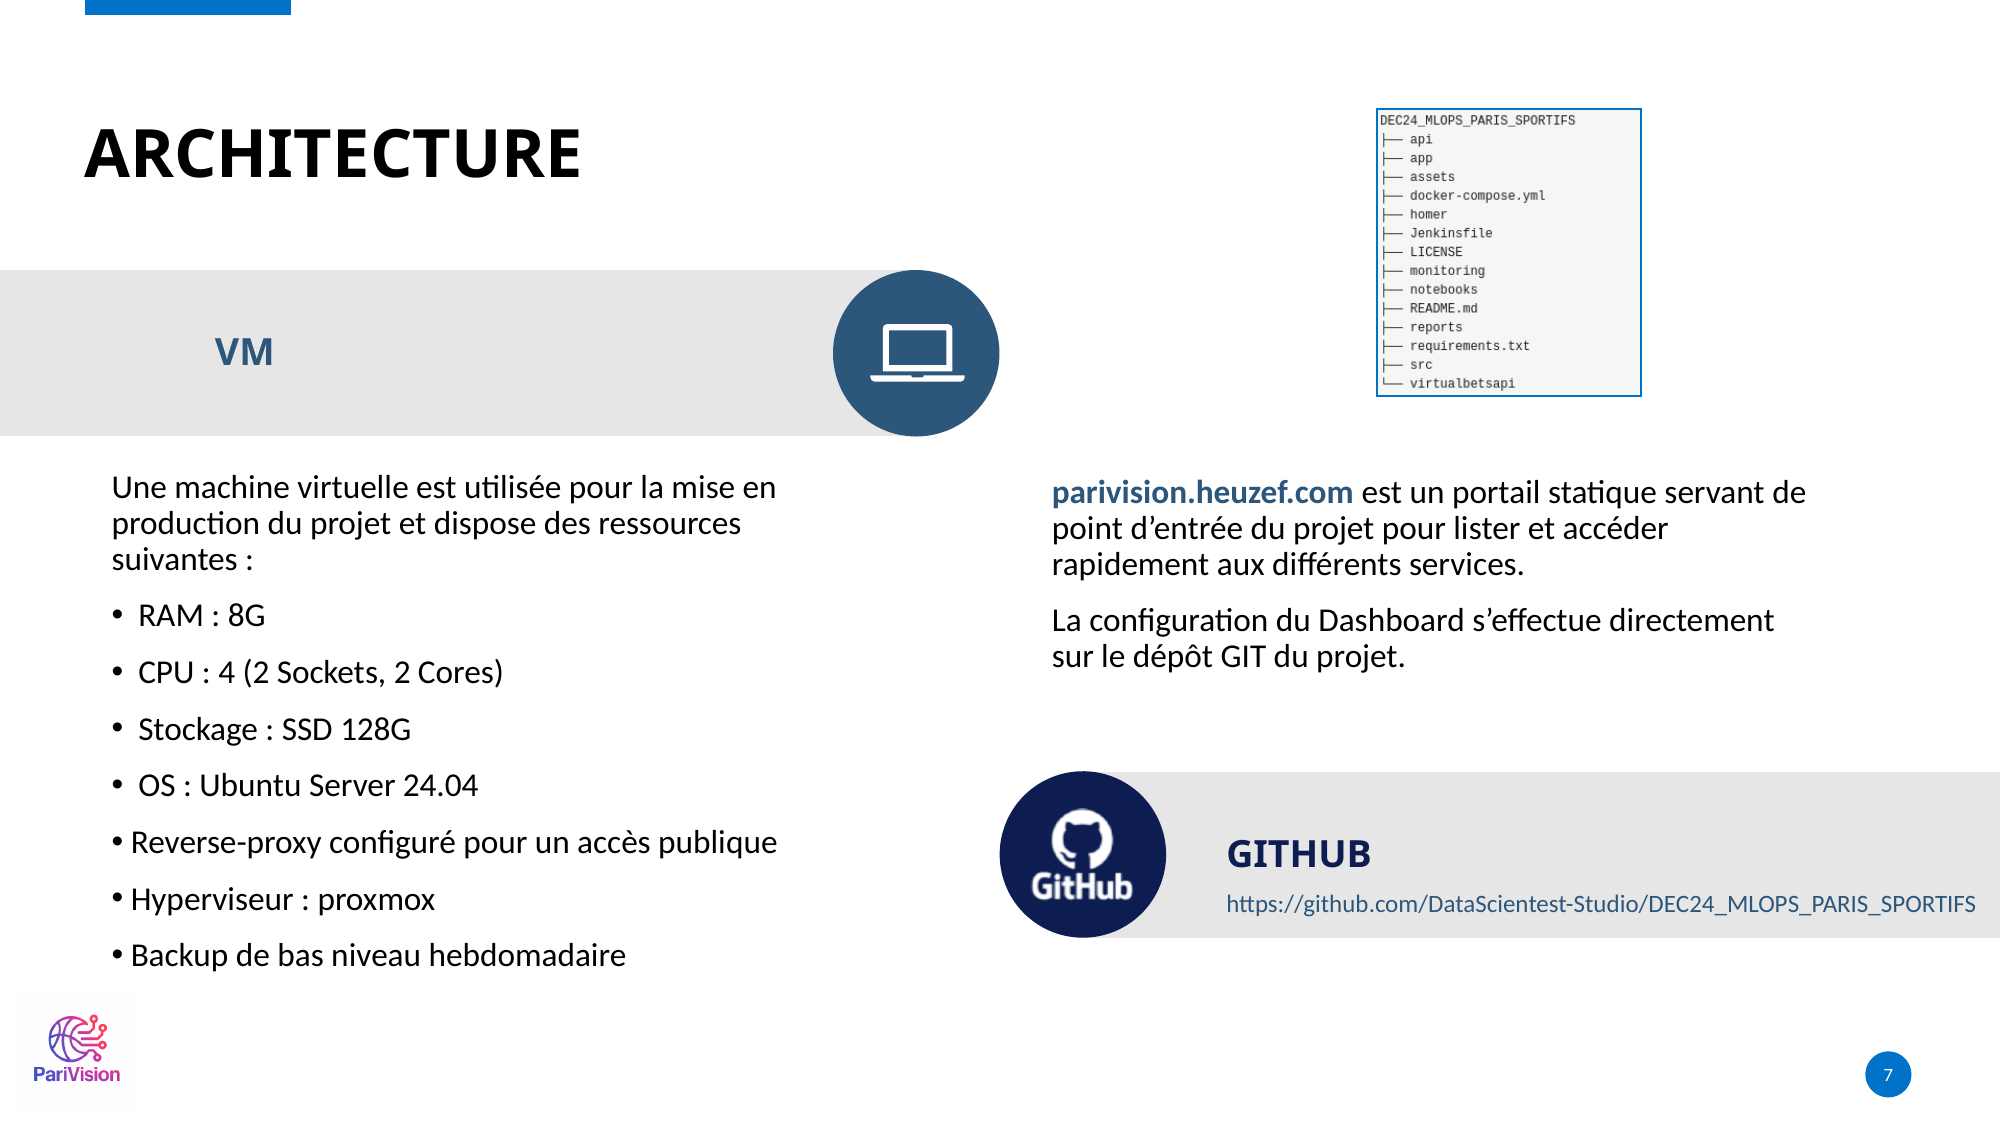

# ArchitectURE
VM
parivision.heuzef.com est un portail statique servant de point d’entrée du projet pour lister et accéder rapidement aux différents services.
La configuration du Dashboard s’effectue directement sur le dépôt GIT du projet.
Une machine virtuelle est utilisée pour la mise en production du projet et dispose des ressources suivantes :
 RAM : 8G
 CPU : 4 (2 Sockets, 2 Cores)
 Stockage : SSD 128G
 OS : Ubuntu Server 24.04
 Reverse-proxy configuré pour un accès publique
 Hyperviseur : proxmox
 Backup de bas niveau hebdomadaire
Github
https://github.com/DataScientest-Studio/DEC24_MLOPS_PARIS_SPORTIFS